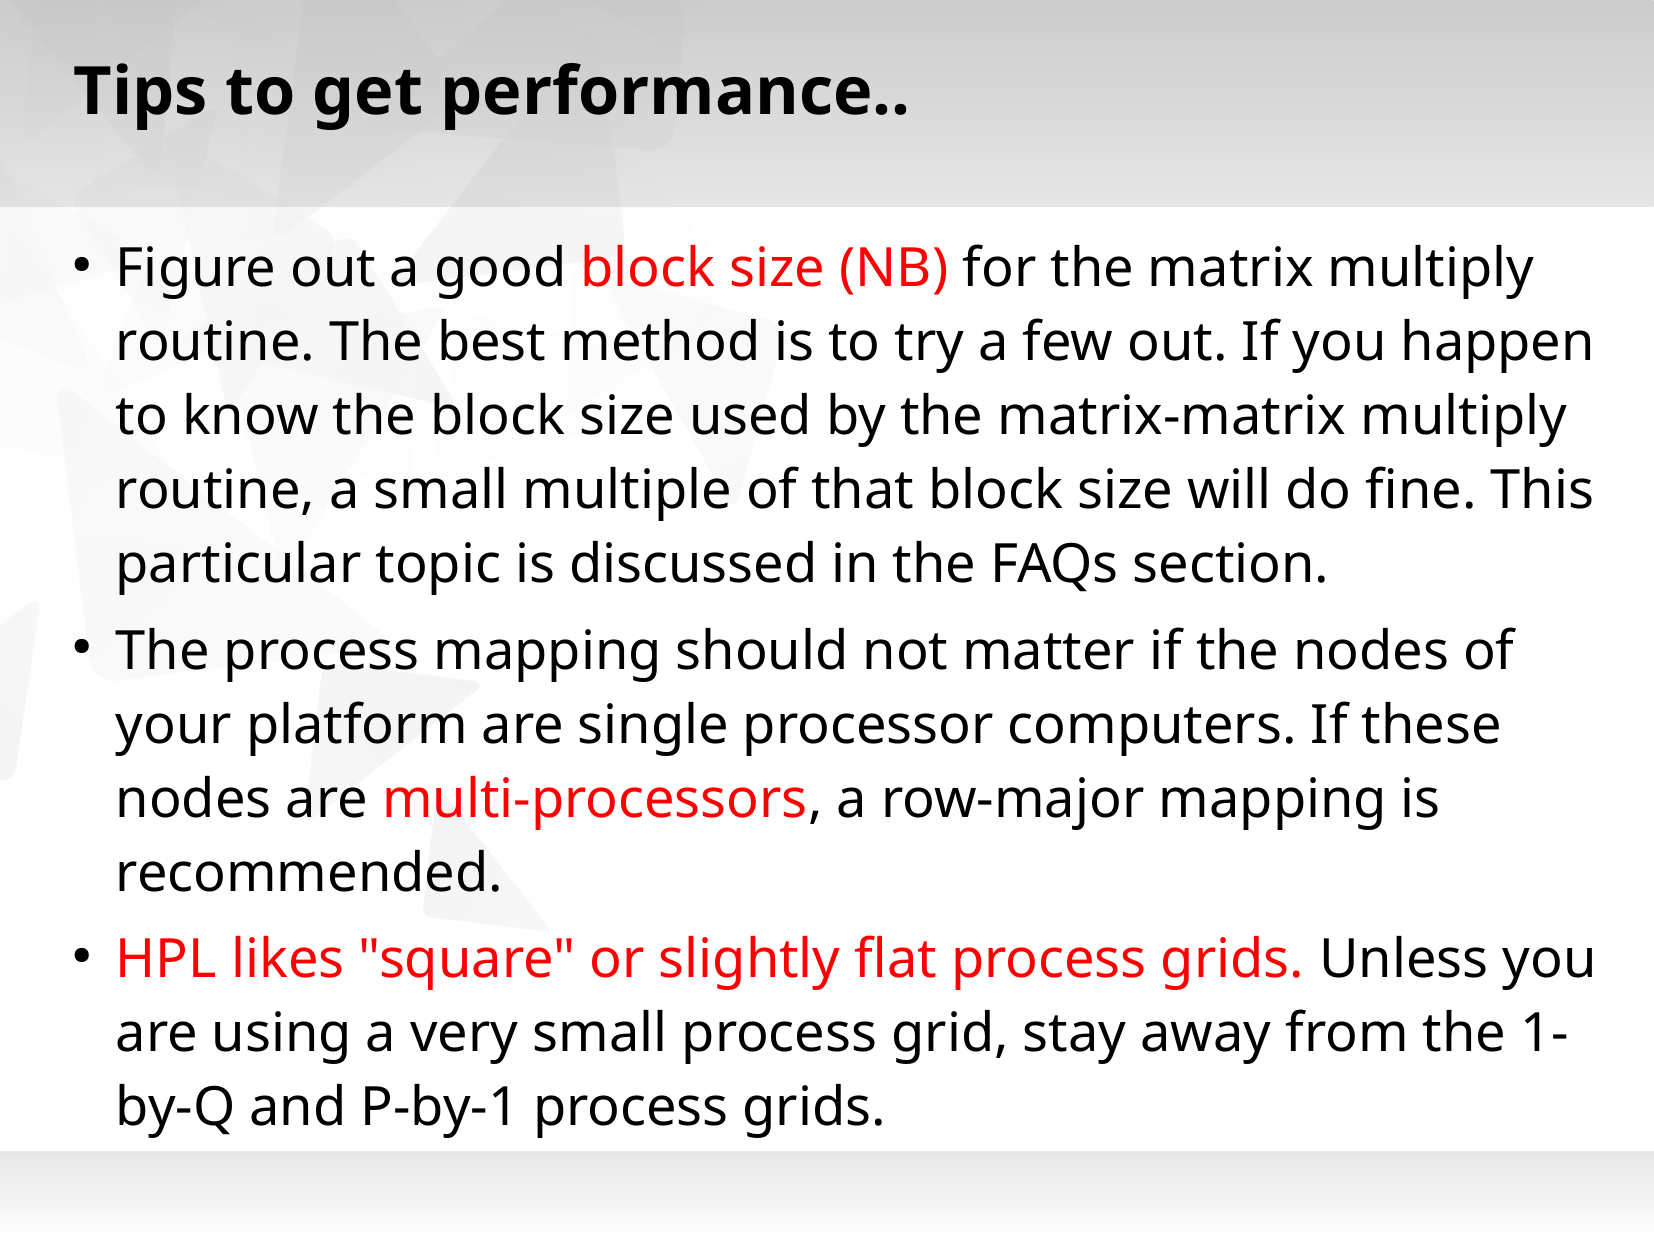

# Tips to get performance..
Figure out a good block size (NB) for the matrix multiply routine. The best method is to try a few out. If you happen to know the block size used by the matrix-matrix multiply routine, a small multiple of that block size will do fine. This particular topic is discussed in the FAQs section.
The process mapping should not matter if the nodes of your platform are single processor computers. If these nodes are multi-processors, a row-major mapping is recommended.
HPL likes "square" or slightly flat process grids. Unless you are using a very small process grid, stay away from the 1-by-Q and P-by-1 process grids.